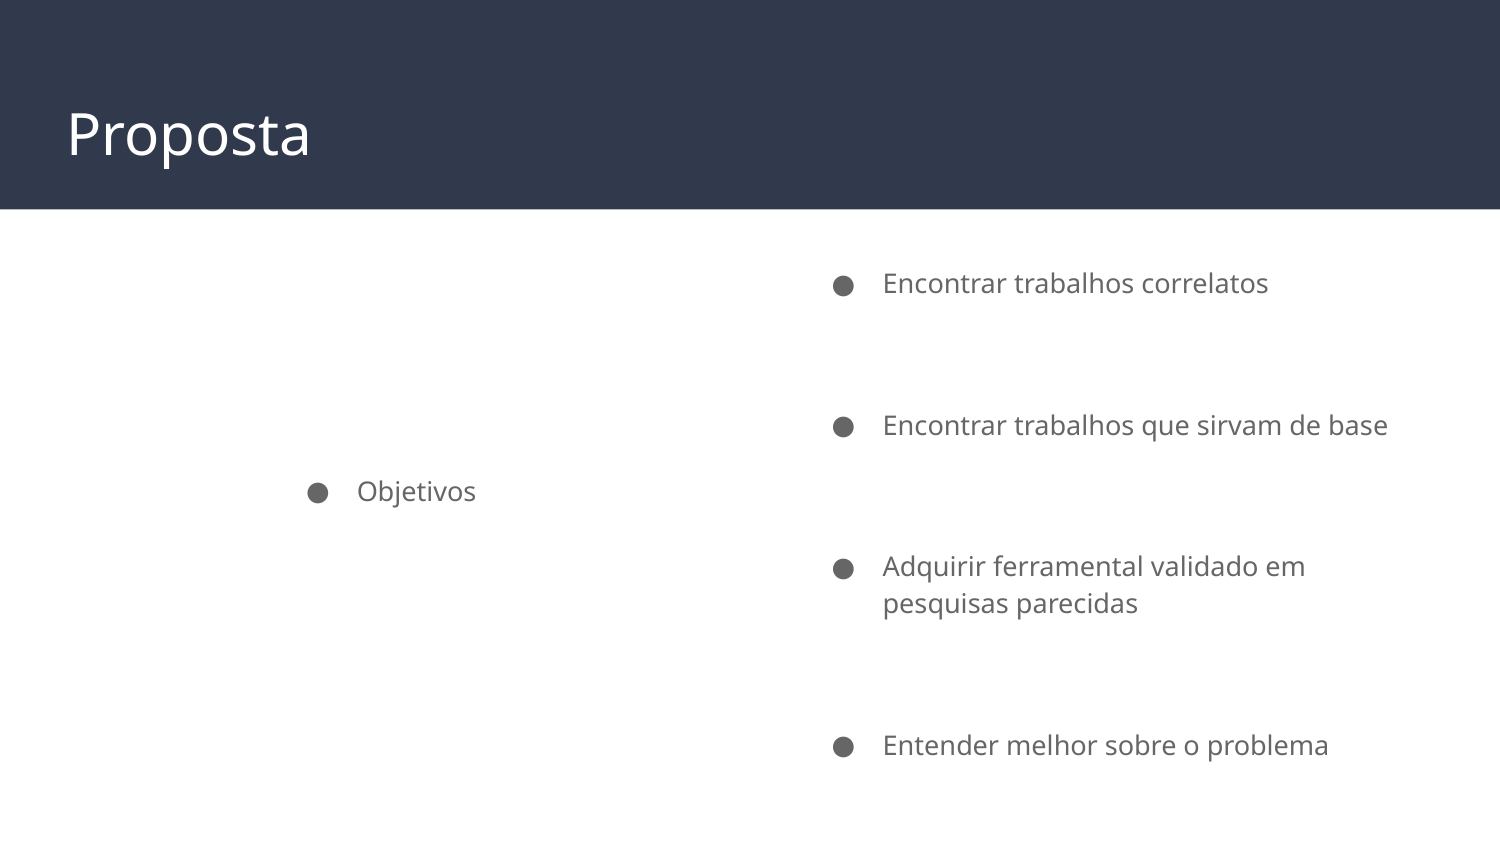

# Proposta
Objetivos
Encontrar trabalhos correlatos
Encontrar trabalhos que sirvam de base
Adquirir ferramental validado em pesquisas parecidas
Entender melhor sobre o problema